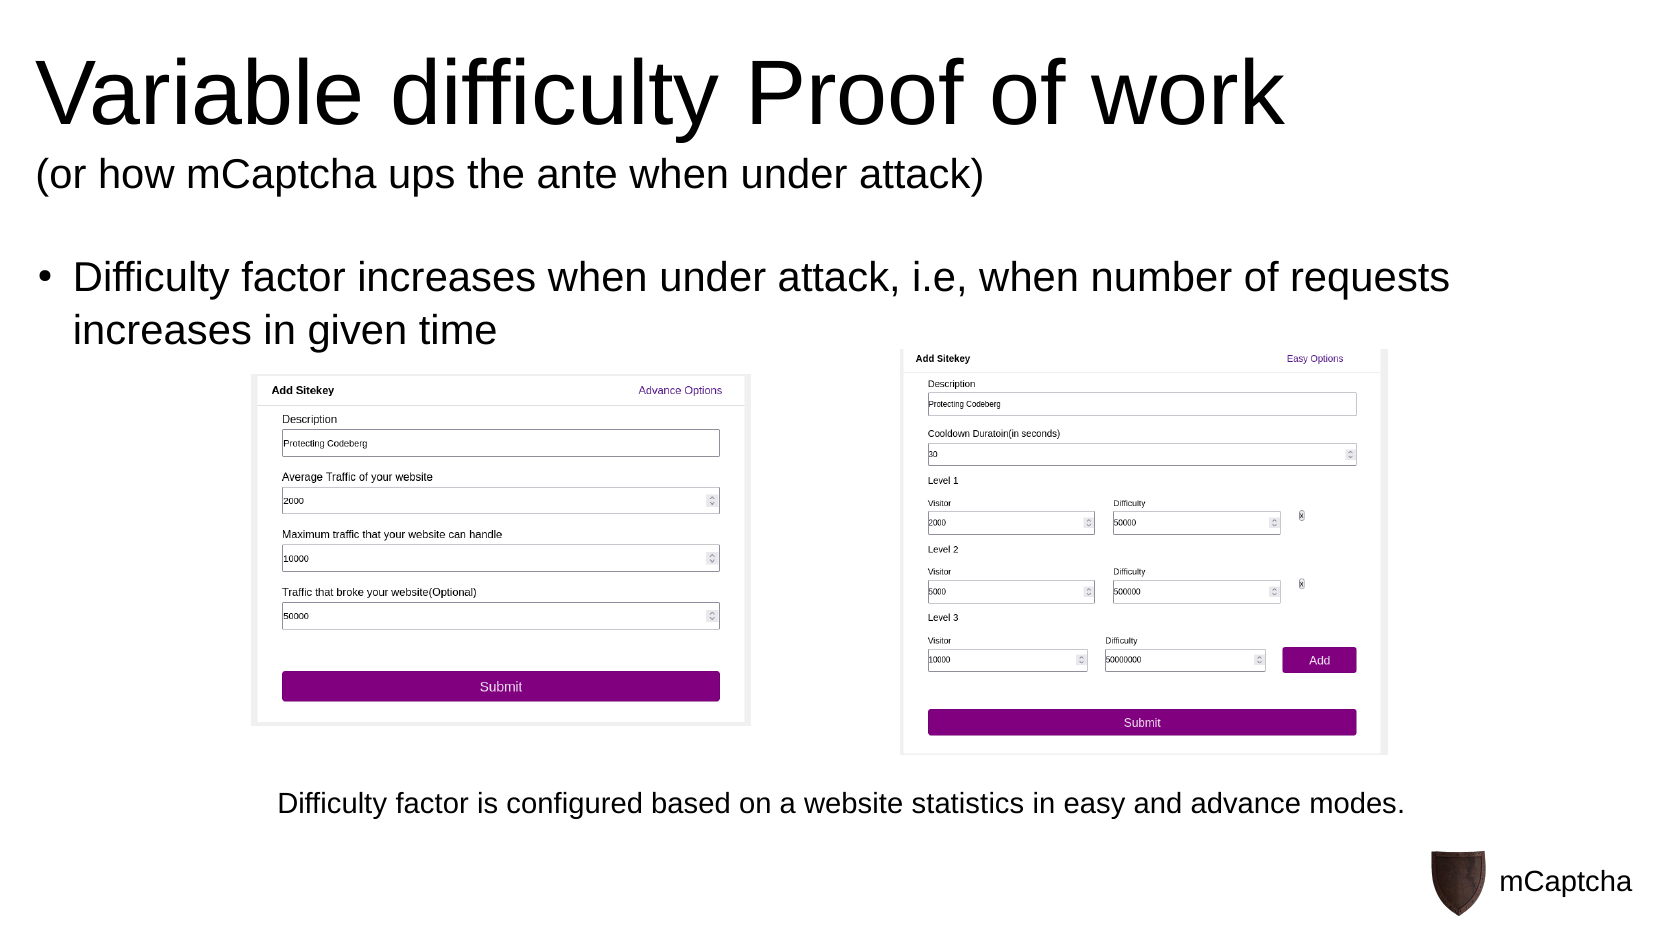

# Variable difficulty Proof of work (or how mCaptcha ups the ante when under attack)
Difficulty factor increases when under attack, i.e, when number of requests increases in given time
Difficulty factor is configured based on a website statistics in easy and advance modes.
mCaptcha